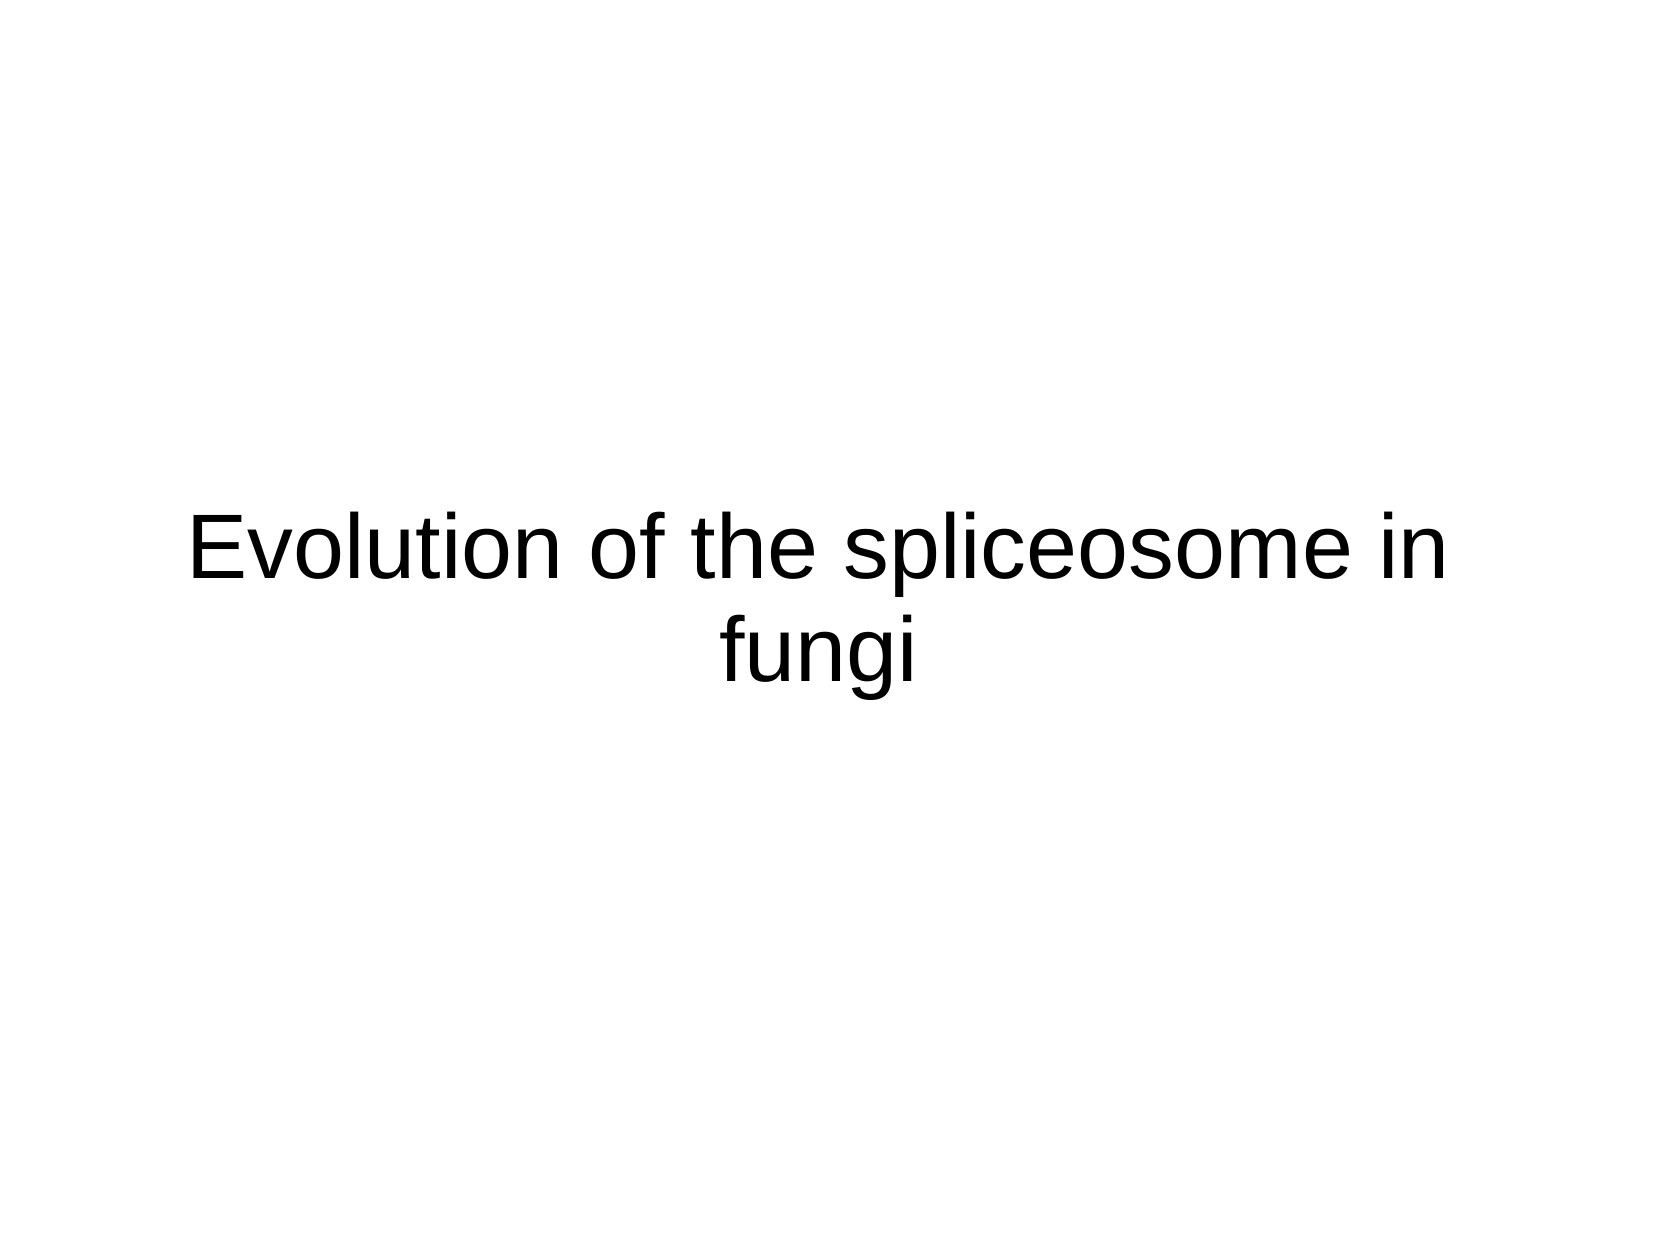

# Evolution of the spliceosome in fungi